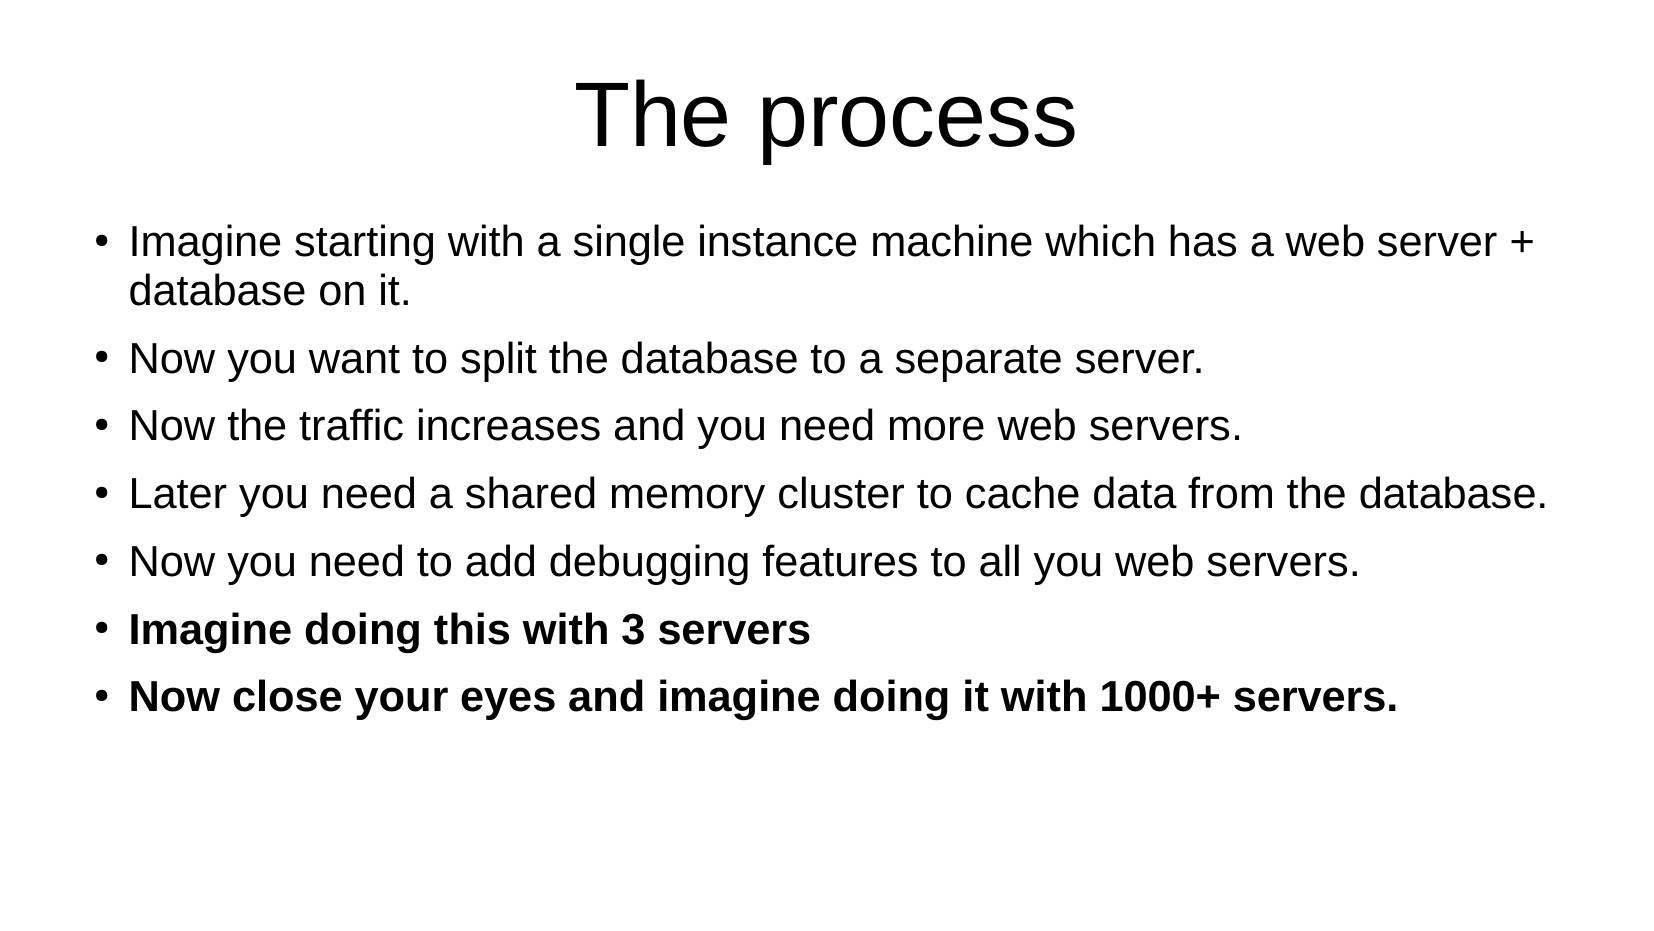

# The process
Imagine starting with a single instance machine which has a web server + database on it.
Now you want to split the database to a separate server.
Now the traffic increases and you need more web servers.
Later you need a shared memory cluster to cache data from the database.
Now you need to add debugging features to all you web servers.
Imagine doing this with 3 servers
Now close your eyes and imagine doing it with 1000+ servers.